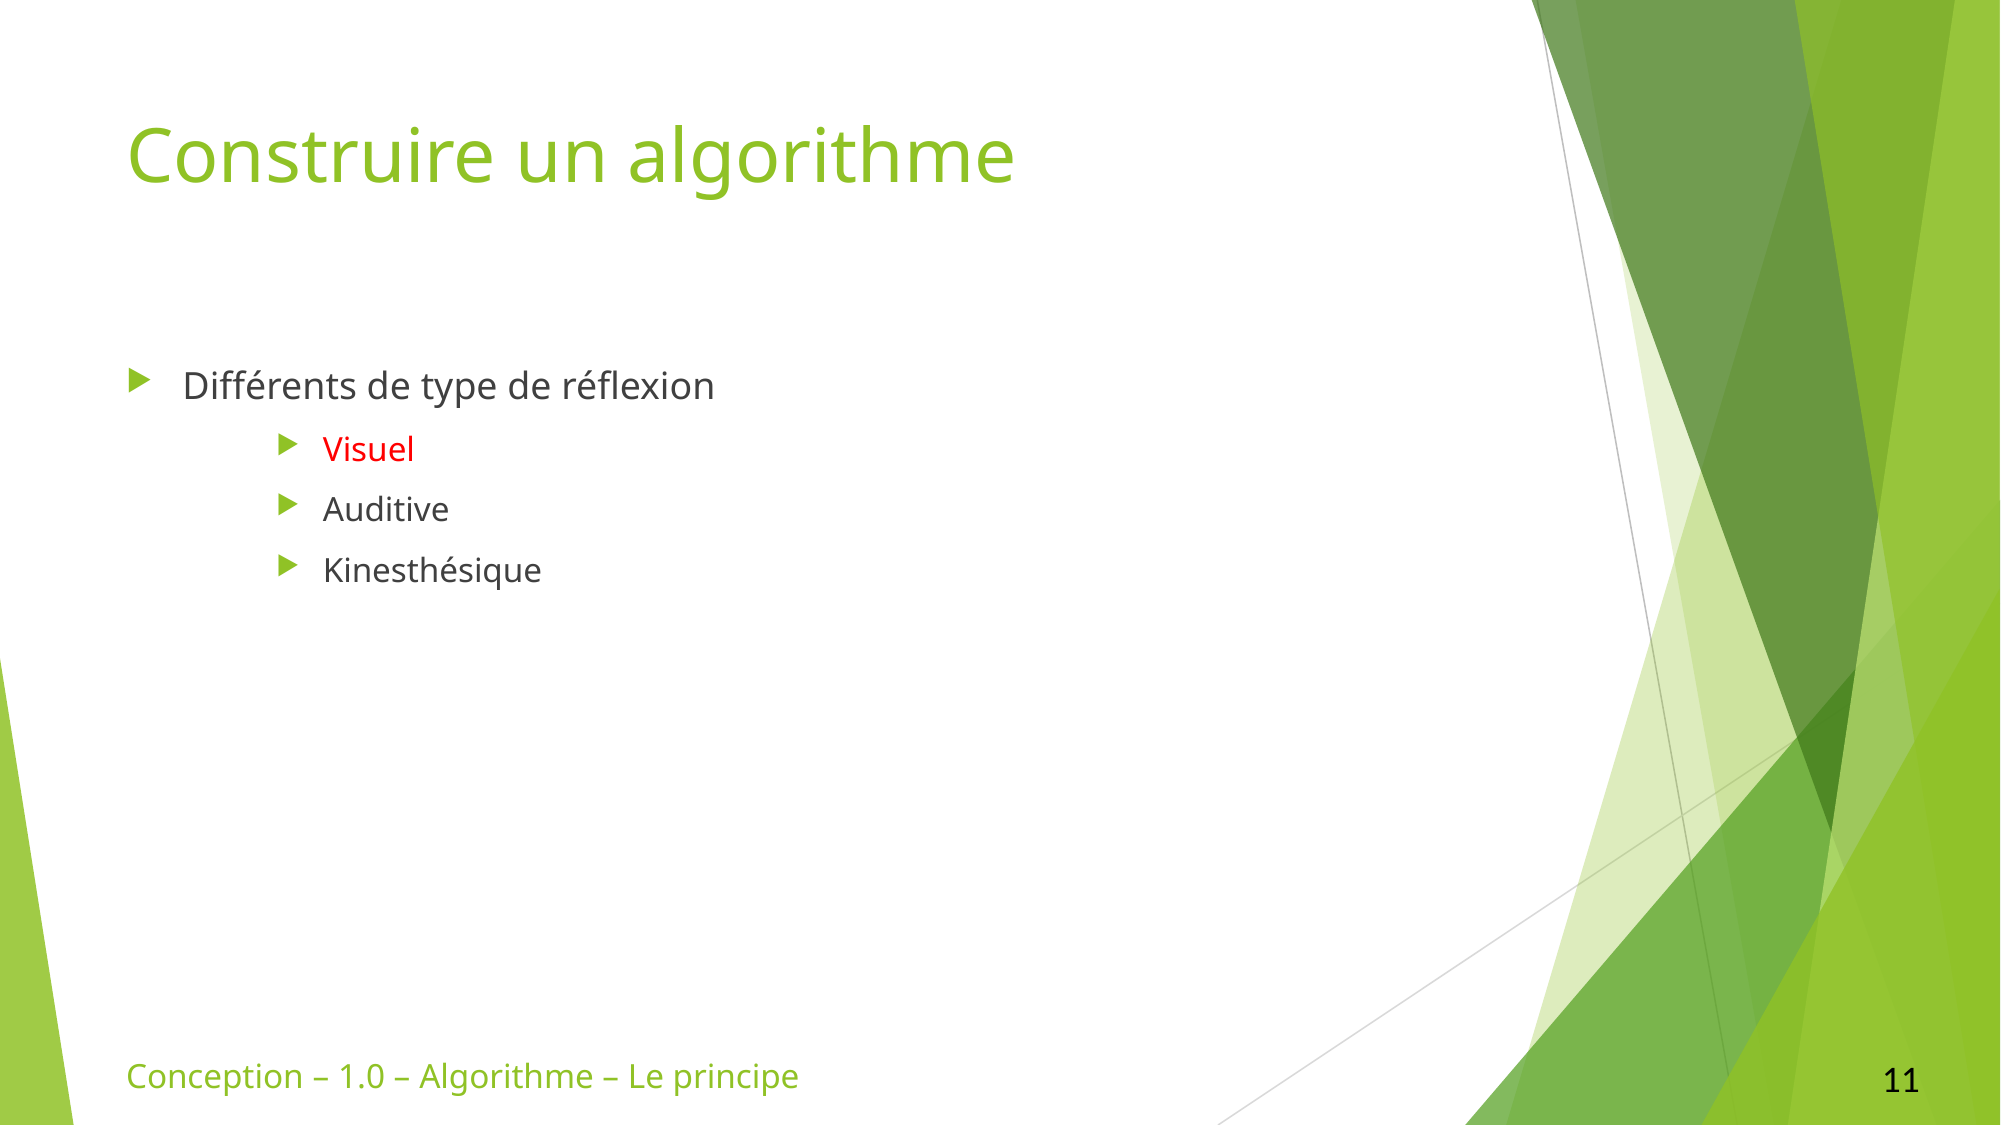

# Construire un algorithme
Différents de type de réflexion
Visuel
Auditive
Kinesthésique
Conception – 1.0 – Algorithme – Le principe